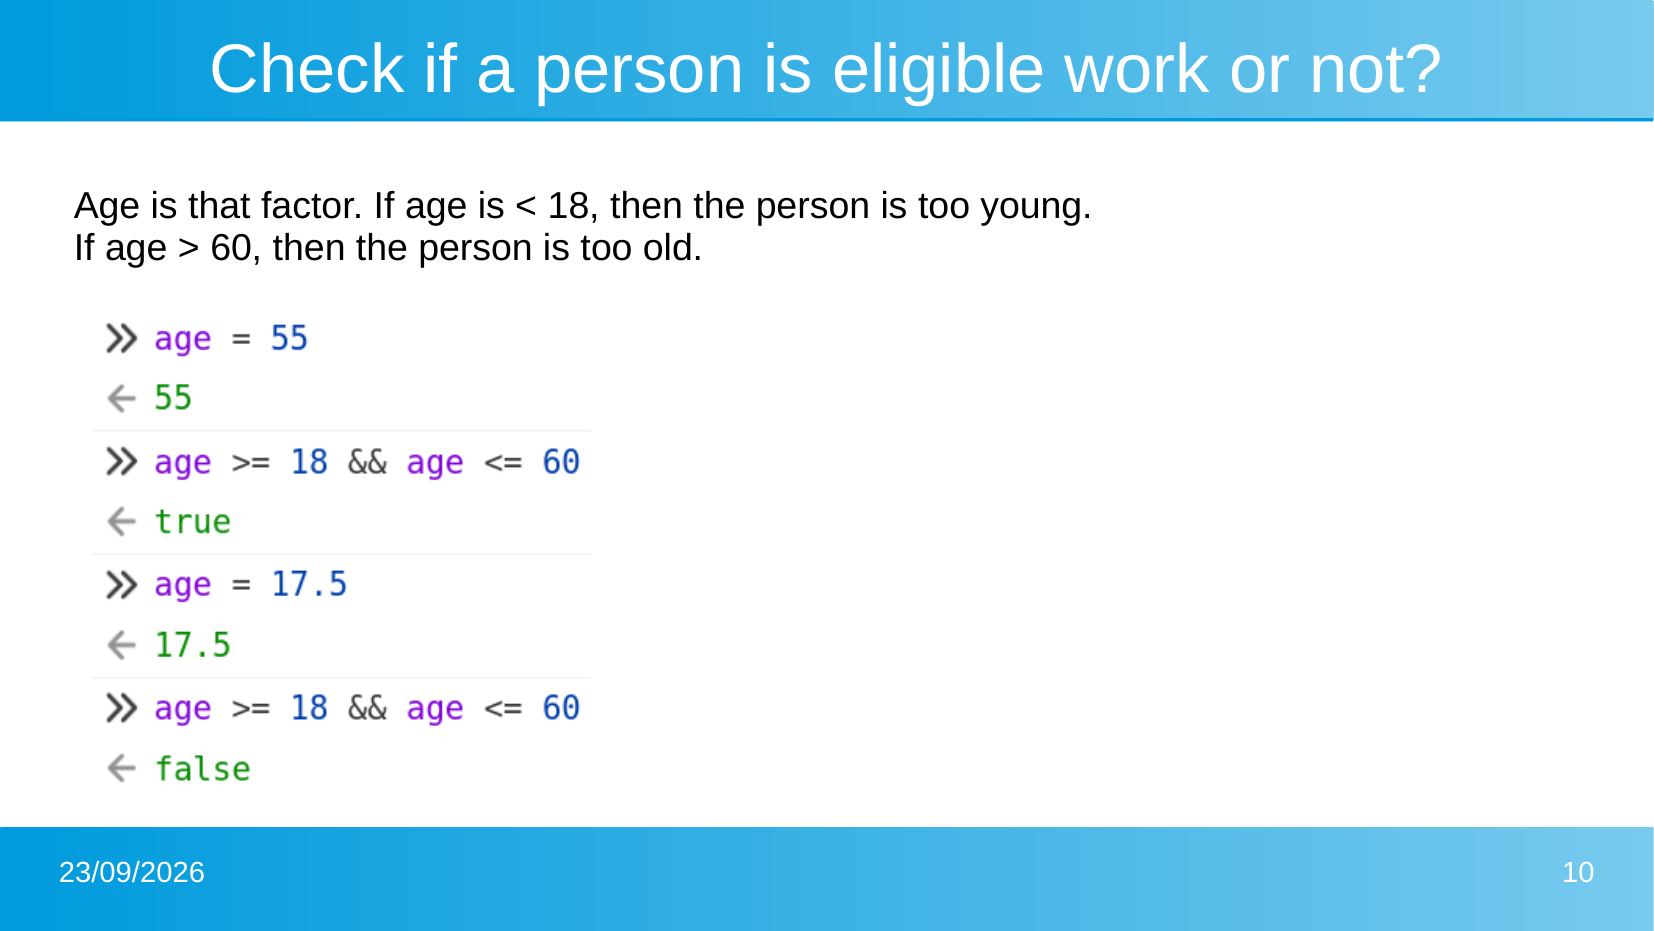

# Check if a person is eligible work or not?
Age is that factor. If age is < 18, then the person is too young.
If age > 60, then the person is too old.
10